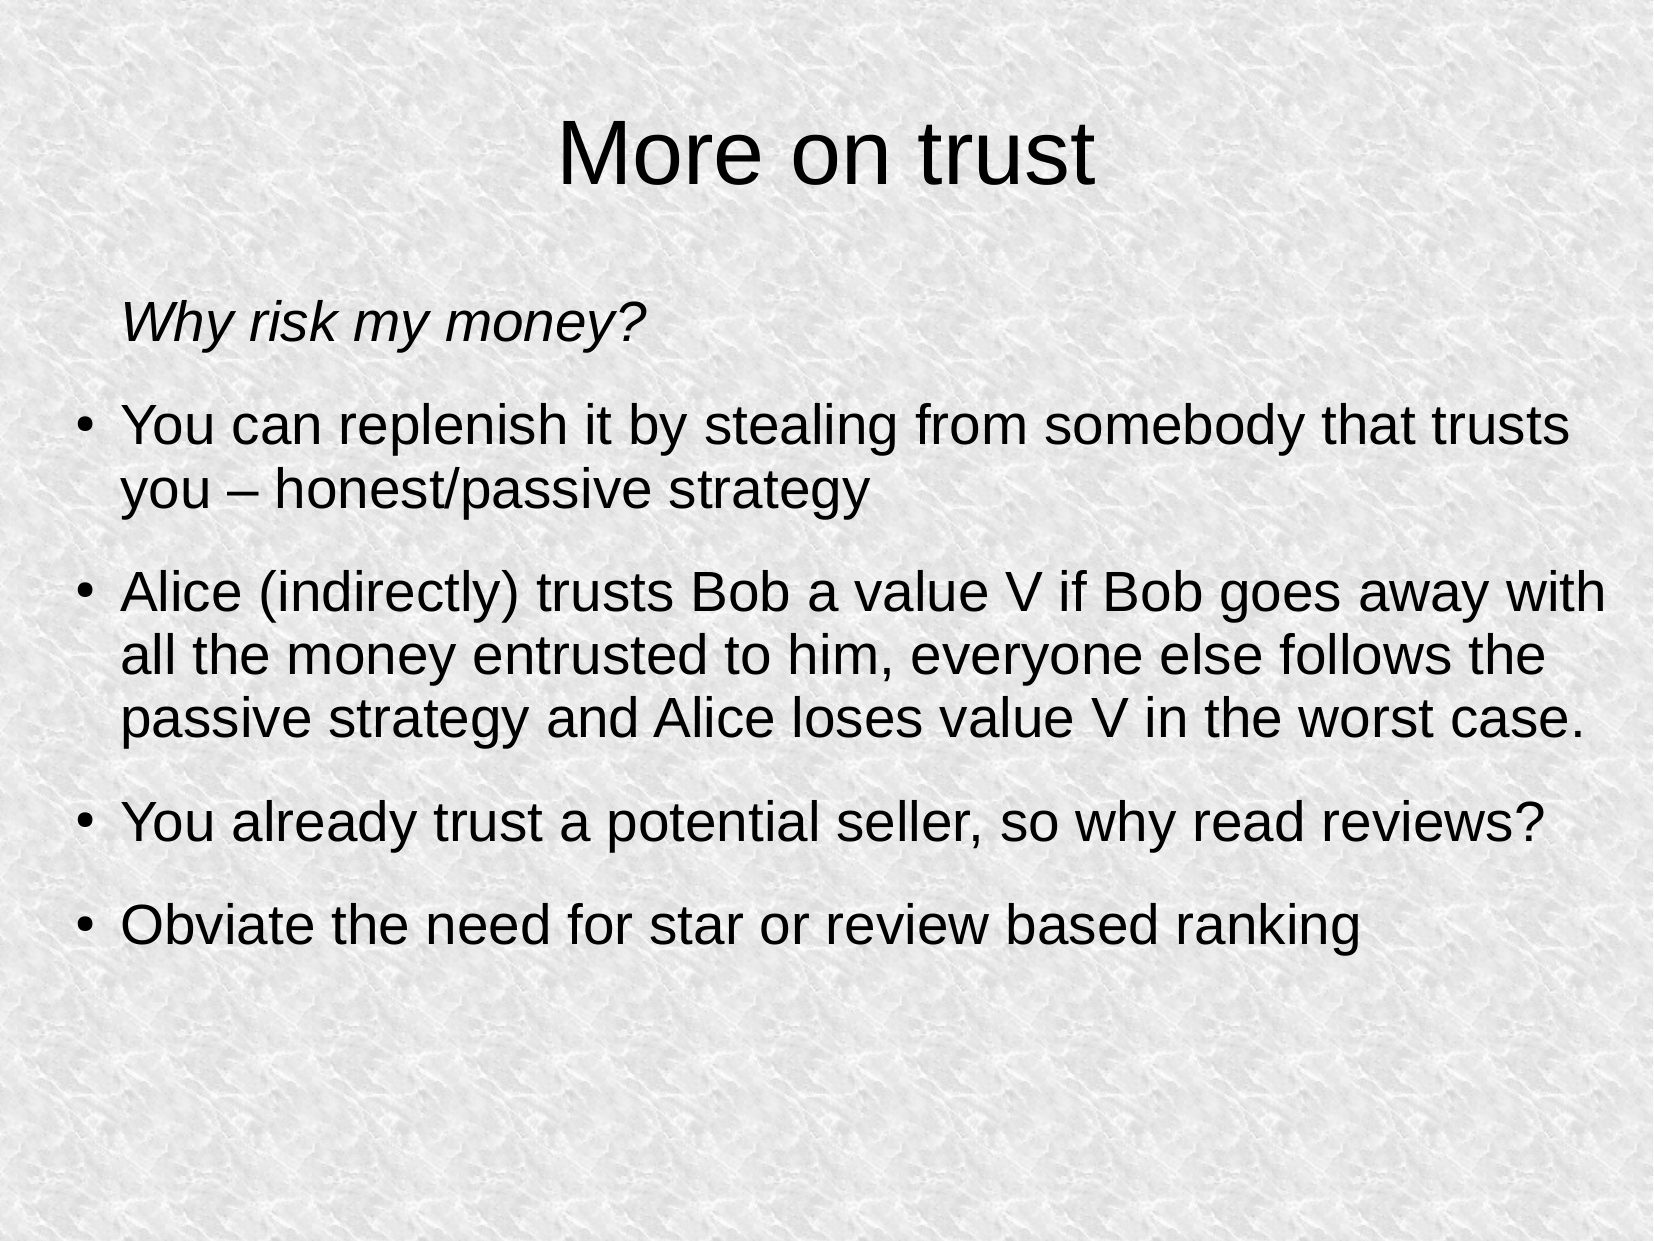

# More on trust
Why risk my money?
You can replenish it by stealing from somebody that trusts you – honest/passive strategy
Alice (indirectly) trusts Bob a value V if Bob goes away with all the money entrusted to him, everyone else follows the passive strategy and Alice loses value V in the worst case.
You already trust a potential seller, so why read reviews?
Obviate the need for star or review based ranking